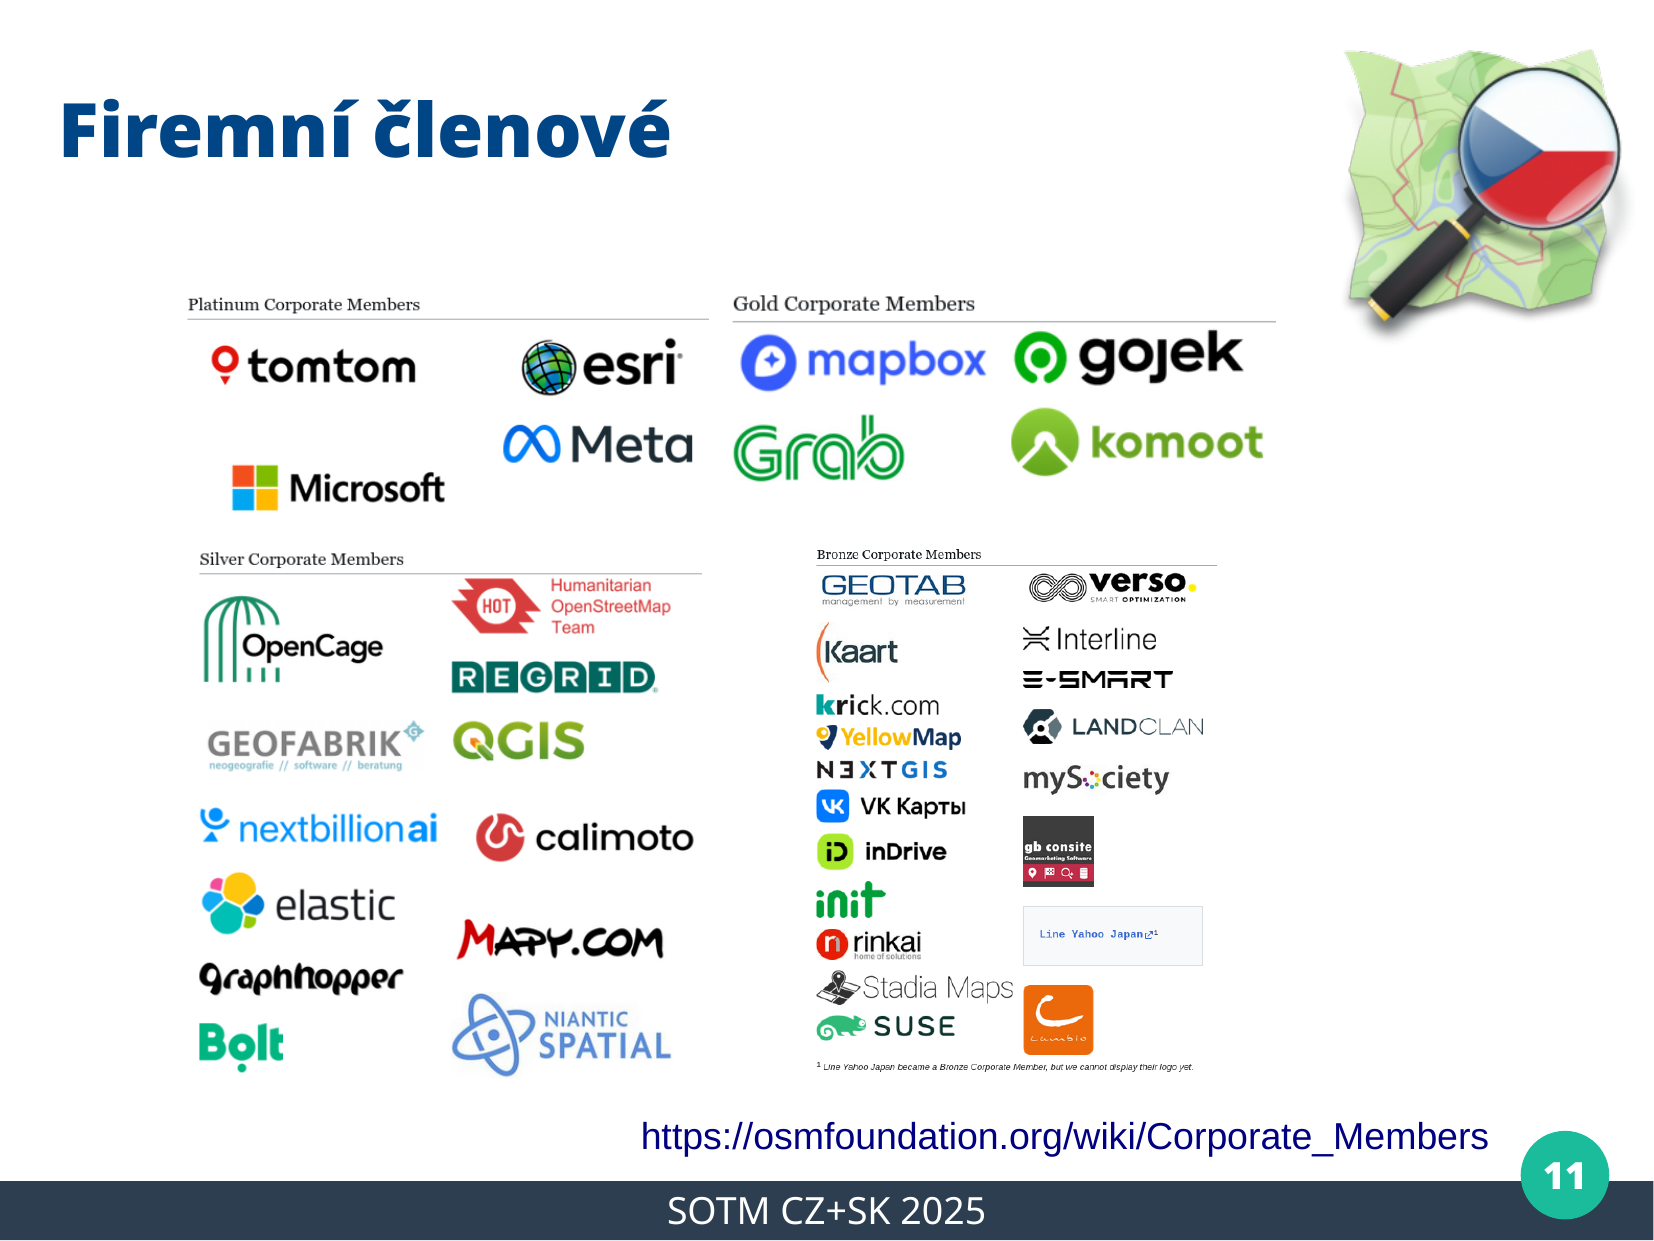

# Firemní členové
https://osmfoundation.org/wiki/Corporate_Members
11
SOTM CZ+SK 2025